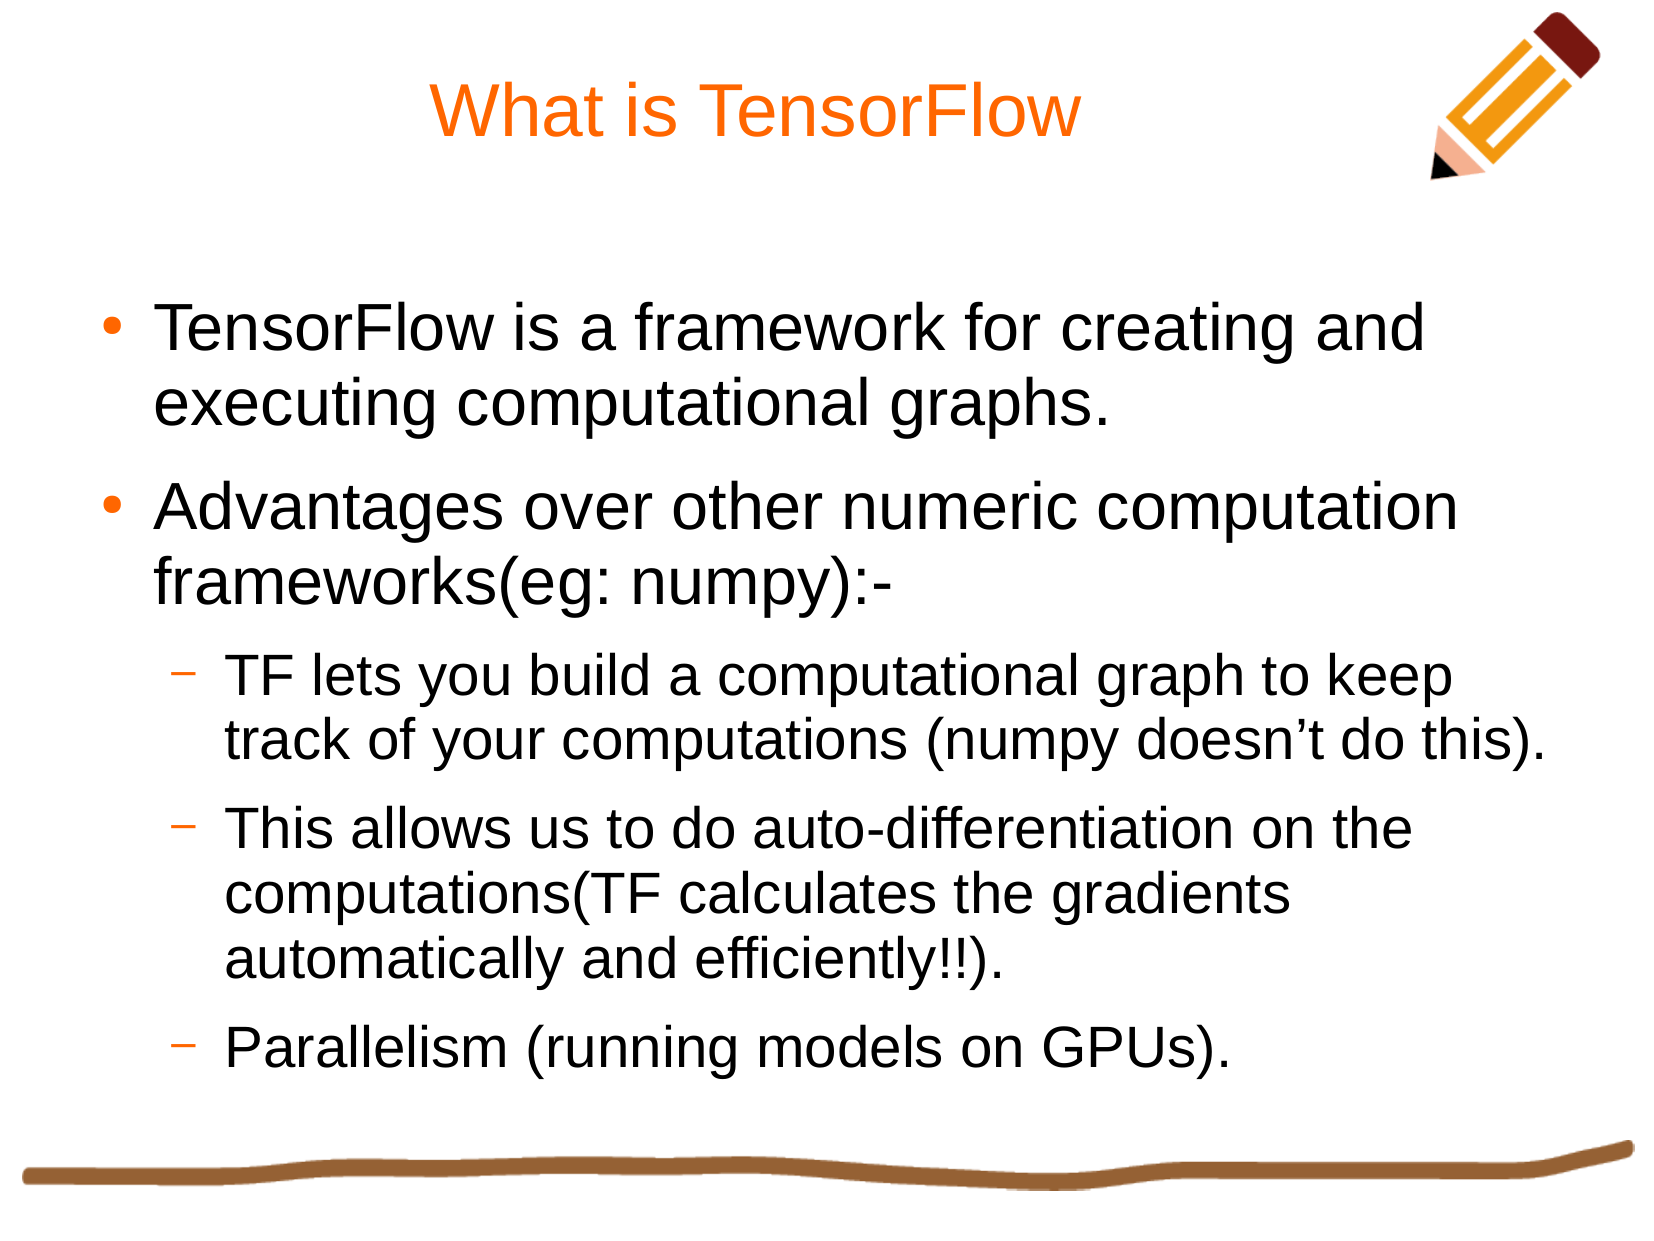

# What is TensorFlow
TensorFlow is a framework for creating and executing computational graphs.
Advantages over other numeric computation frameworks(eg: numpy):-
TF lets you build a computational graph to keep track of your computations (numpy doesn’t do this).
This allows us to do auto-differentiation on the computations(TF calculates the gradients automatically and efficiently!!).
Parallelism (running models on GPUs).